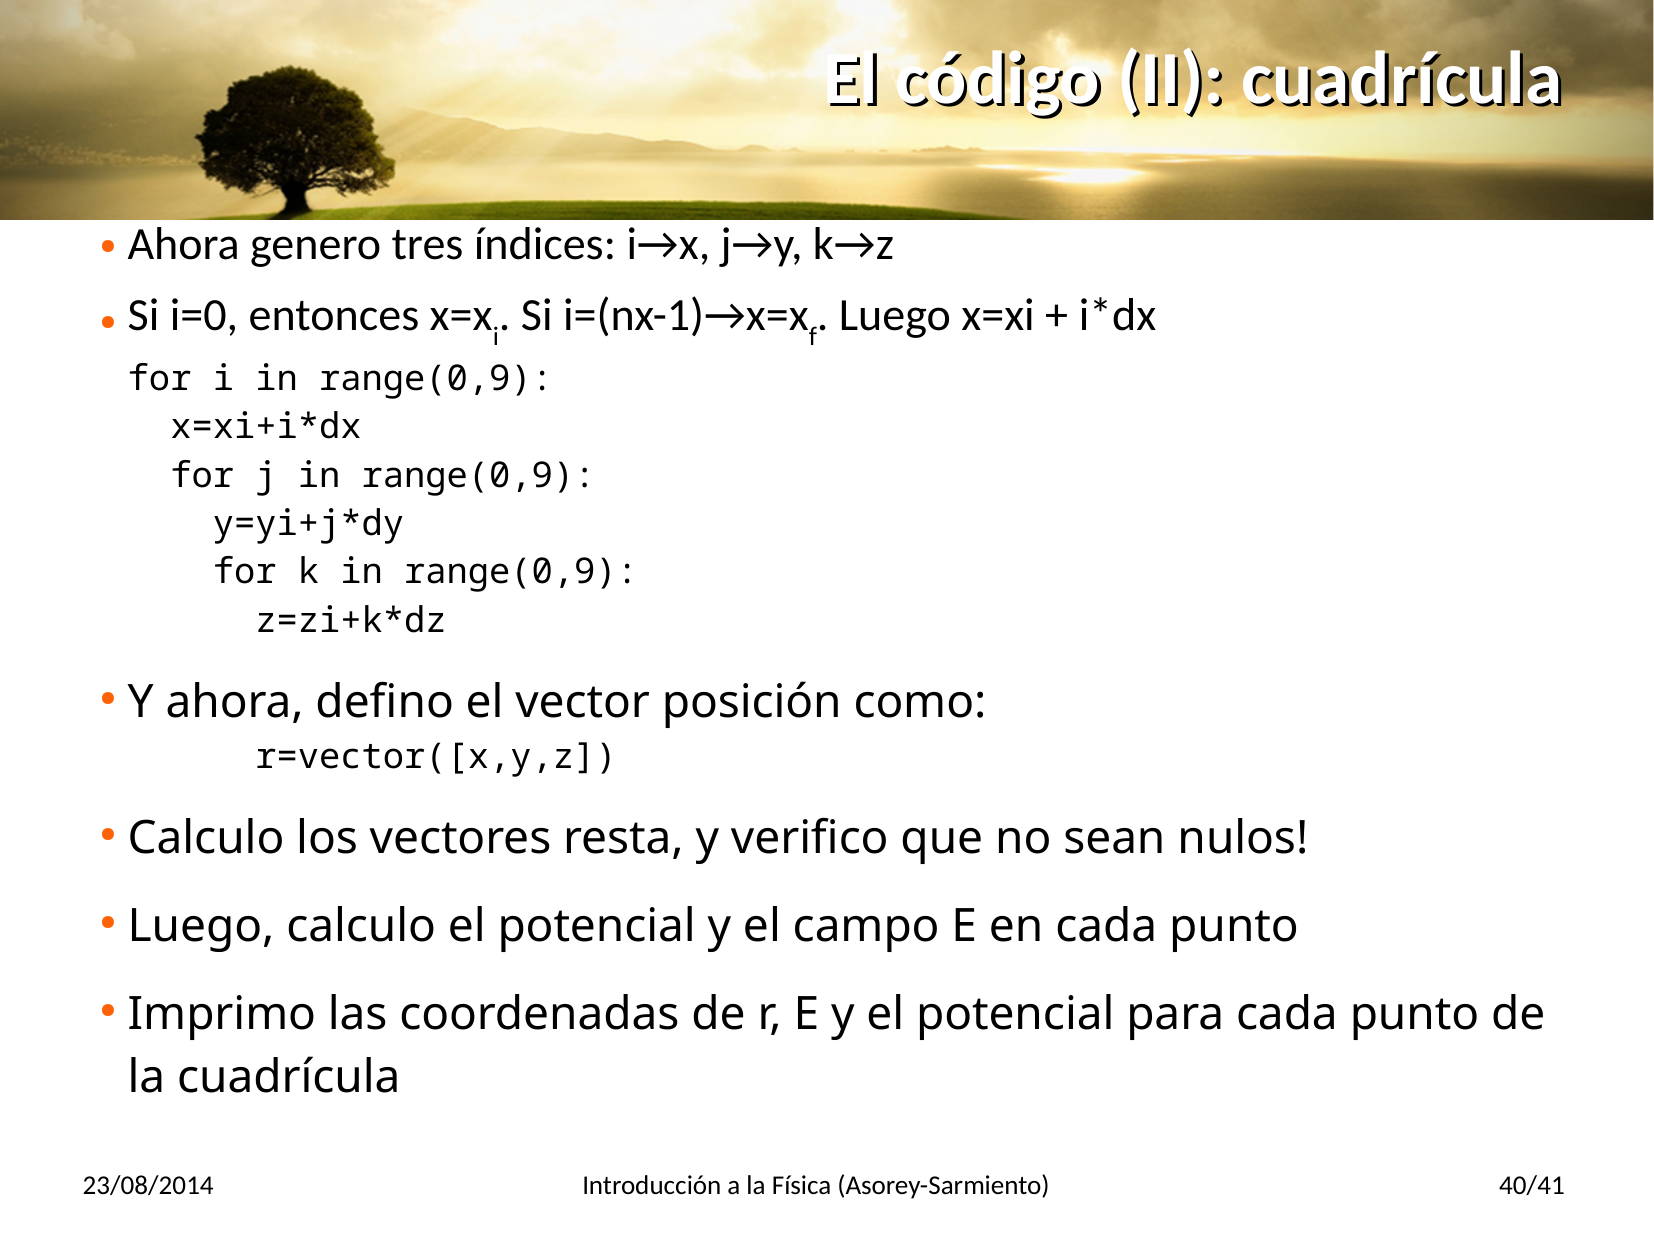

# El código (II): cuadrícula
Ahora genero tres índices: i→x, j→y, k→z
Si i=0, entonces x=xi. Si i=(nx-1)→x=xf. Luego x=xi + i*dx
for i in range(0,9):
 x=xi+i*dx
 for j in range(0,9):
 y=yi+j*dy
 for k in range(0,9):
 z=zi+k*dz
Y ahora, defino el vector posición como:
 r=vector([x,y,z])
Calculo los vectores resta, y verifico que no sean nulos!
Luego, calculo el potencial y el campo E en cada punto
Imprimo las coordenadas de r, E y el potencial para cada punto de la cuadrícula
23/08/2014
Introducción a la Física (Asorey-Sarmiento)
40